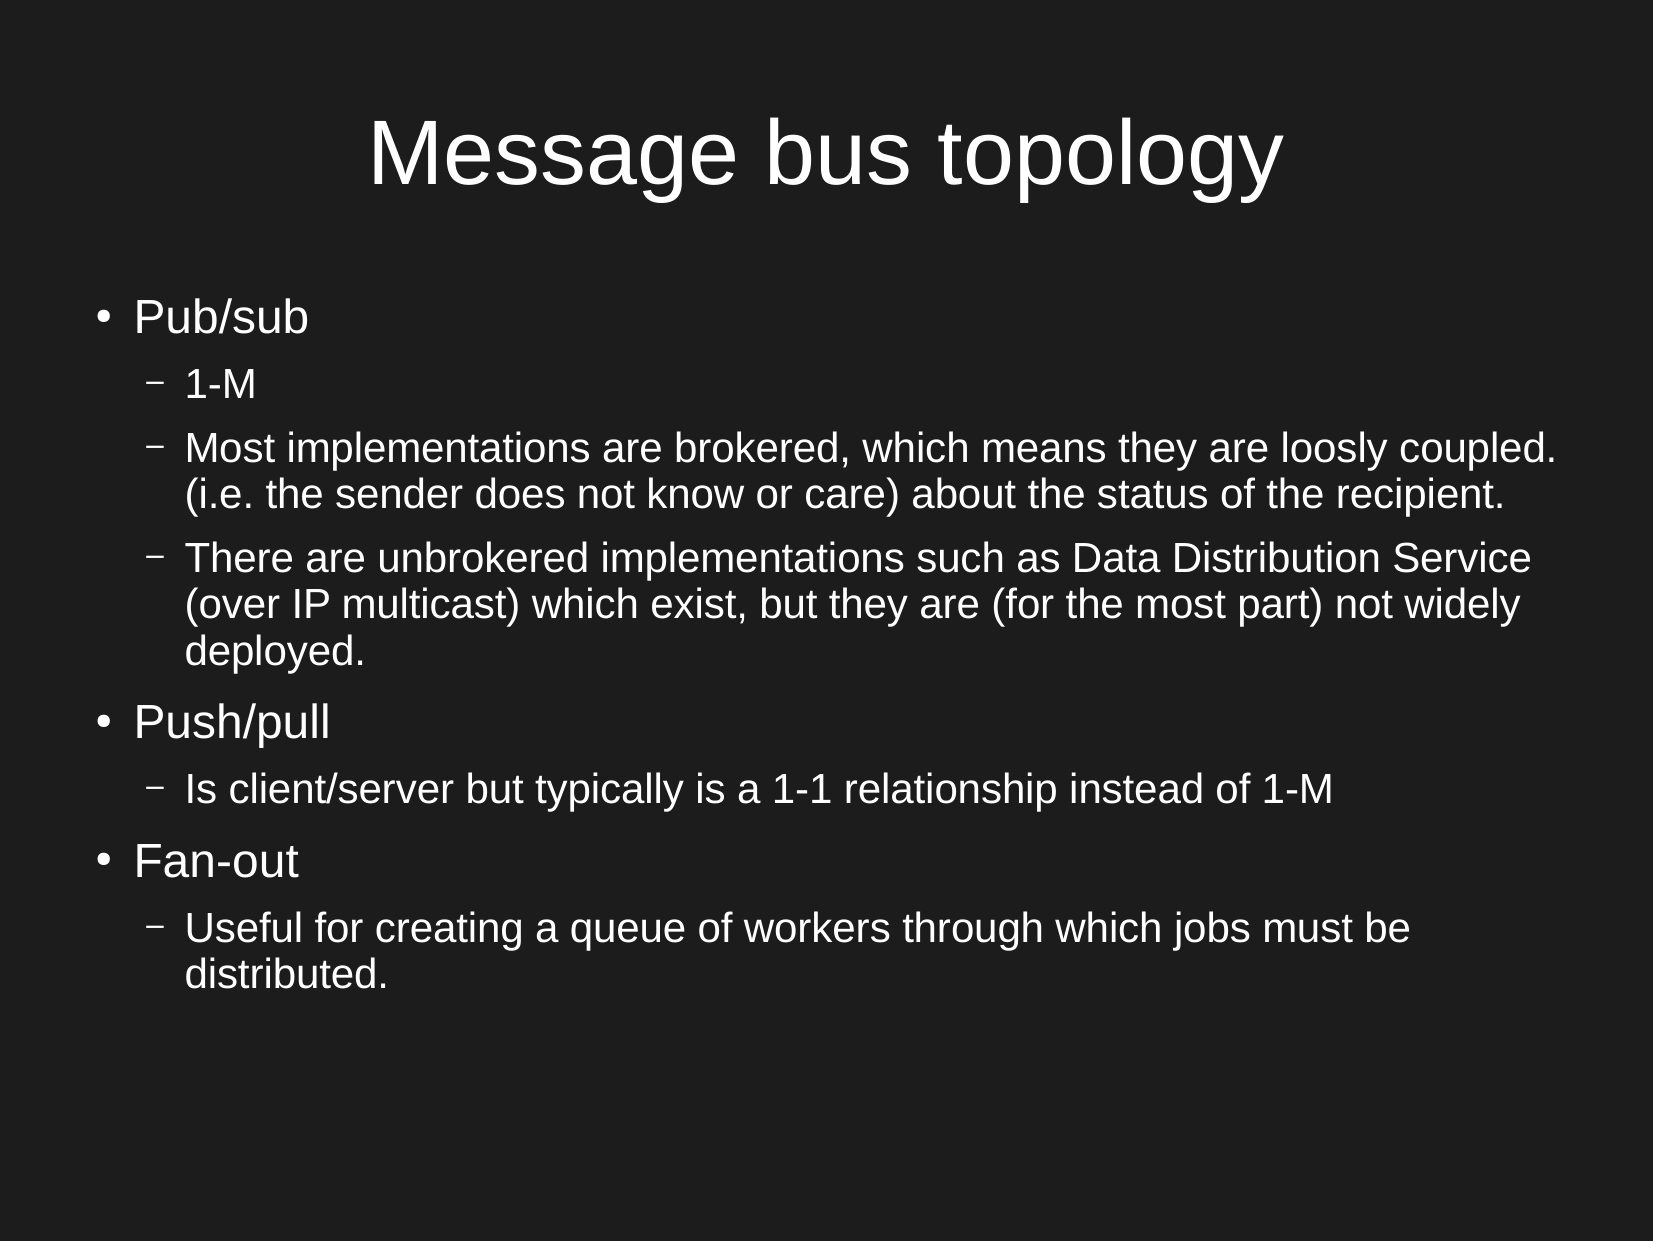

# Message bus topology
Pub/sub
1-M
Most implementations are brokered, which means they are loosly coupled. (i.e. the sender does not know or care) about the status of the recipient.
There are unbrokered implementations such as Data Distribution Service (over IP multicast) which exist, but they are (for the most part) not widely deployed.
Push/pull
Is client/server but typically is a 1-1 relationship instead of 1-M
Fan-out
Useful for creating a queue of workers through which jobs must be distributed.